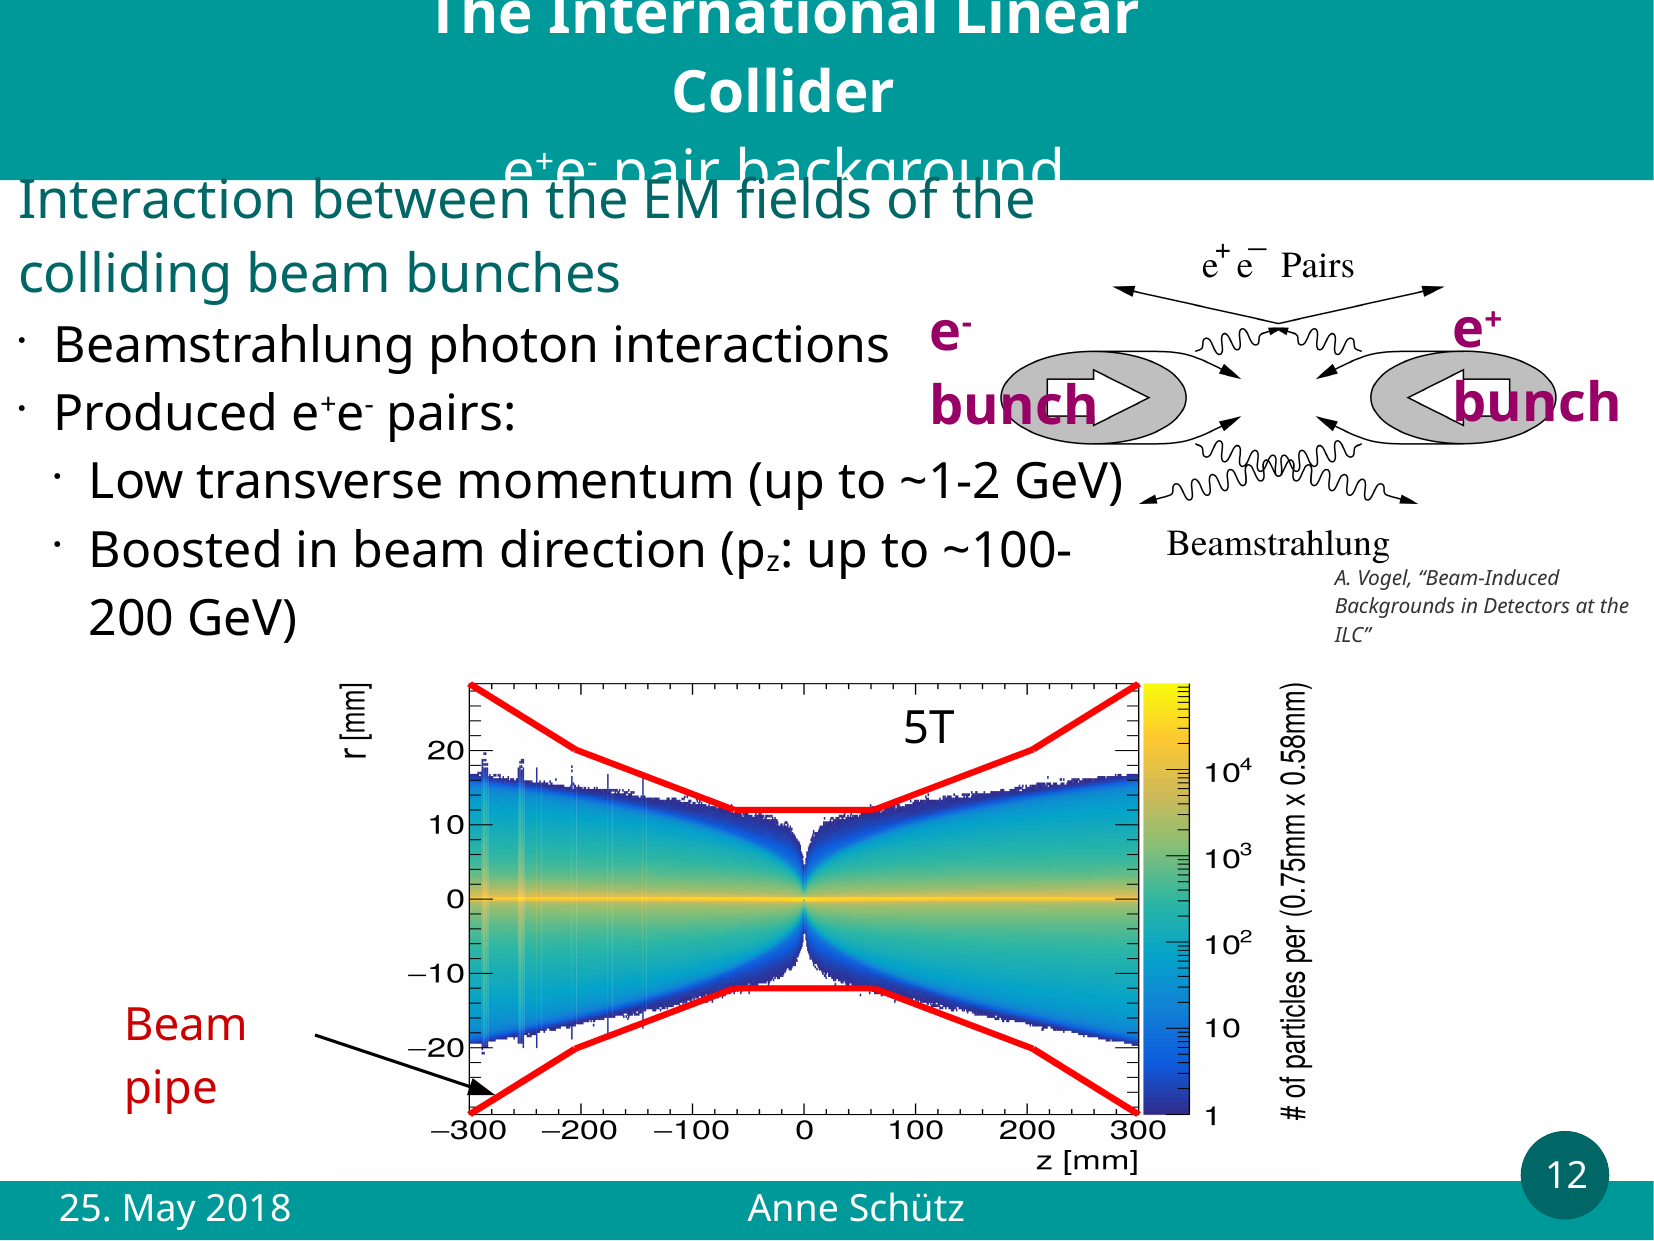

# The International Linear Collider e+e- pair background
Interaction between the EM fields of the colliding beam bunches
Beamstrahlung photon interactions
Produced e+e- pairs:
Low transverse momentum (up to ~1-2 GeV)
Boosted in beam direction (pz: up to ~100-200 GeV)
e+ bunch
e- bunch
A. Vogel, “Beam-Induced Backgrounds in Detectors at the ILC”
5T
Beam pipe